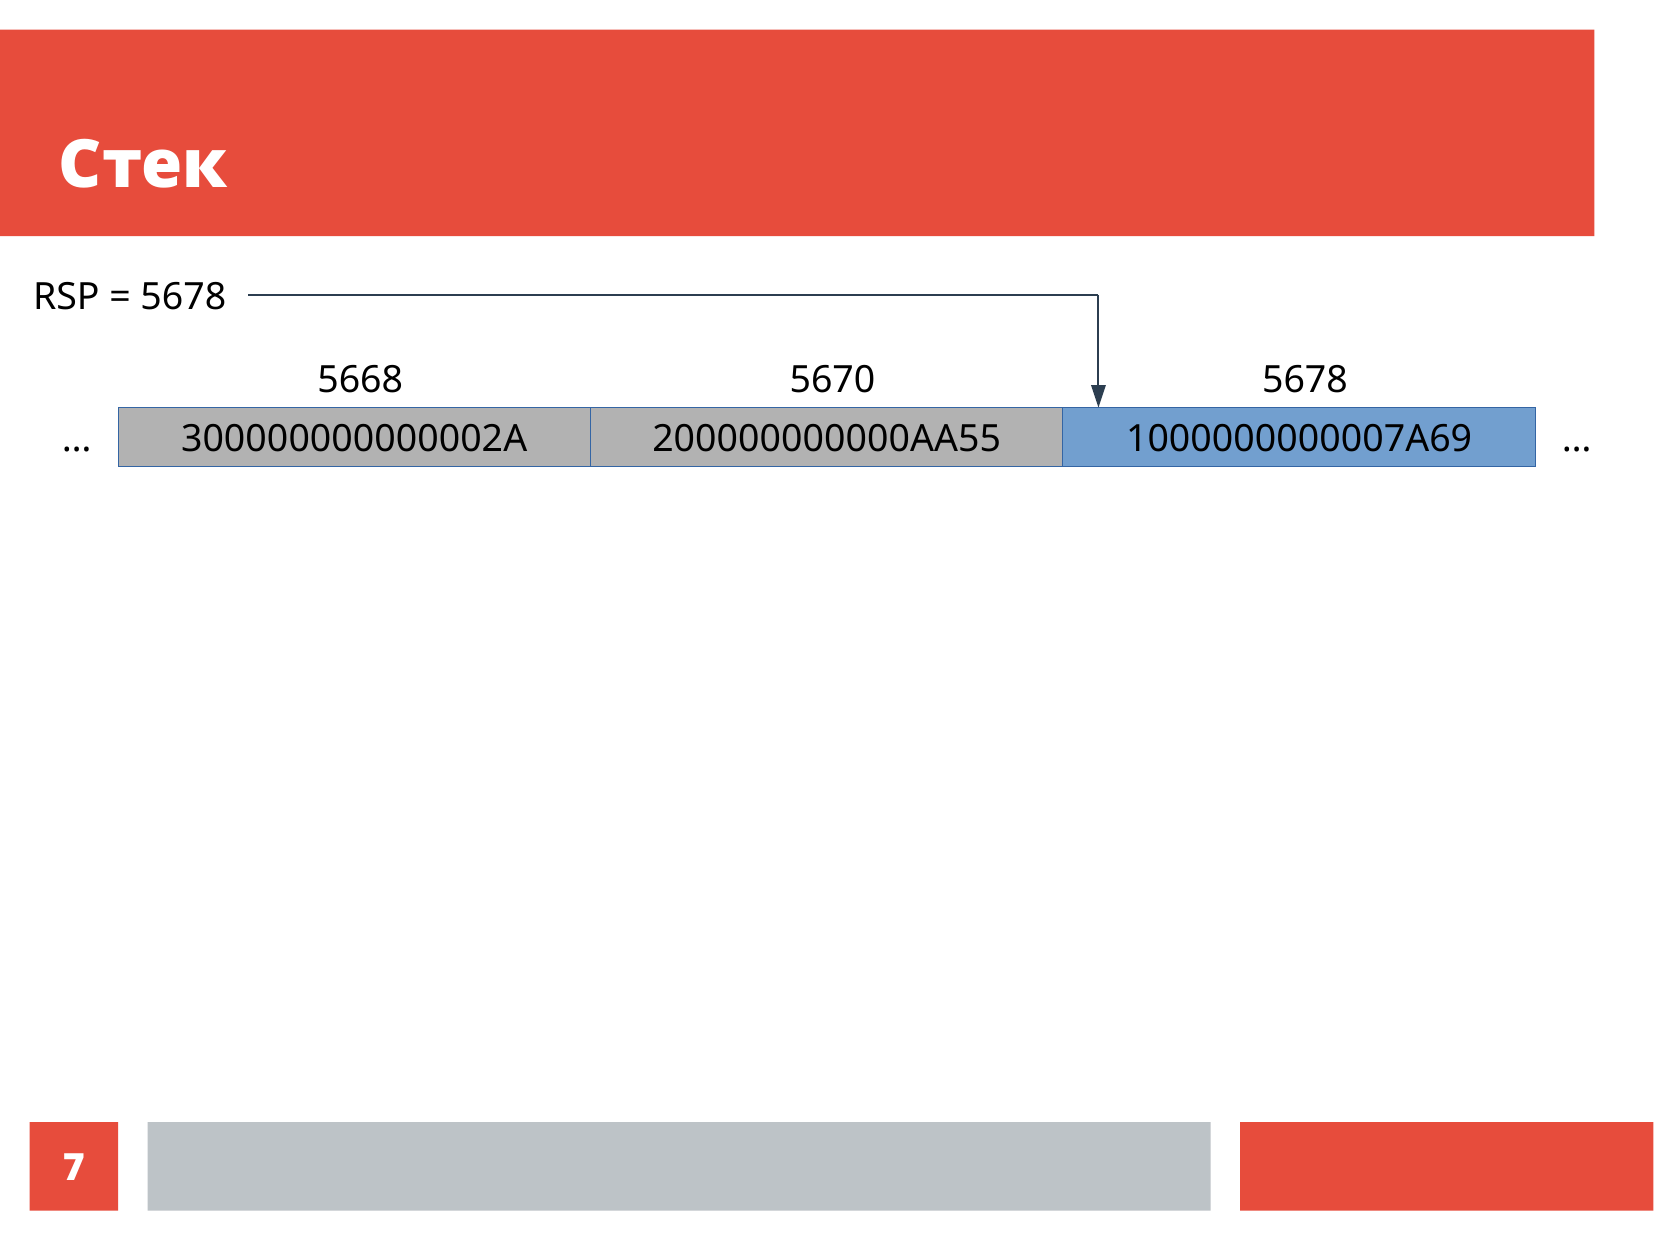

# Стек
RSP = 5678
5668
5670
5678
…
300000000000002A
200000000000AA55
1000000000007A69
…
7